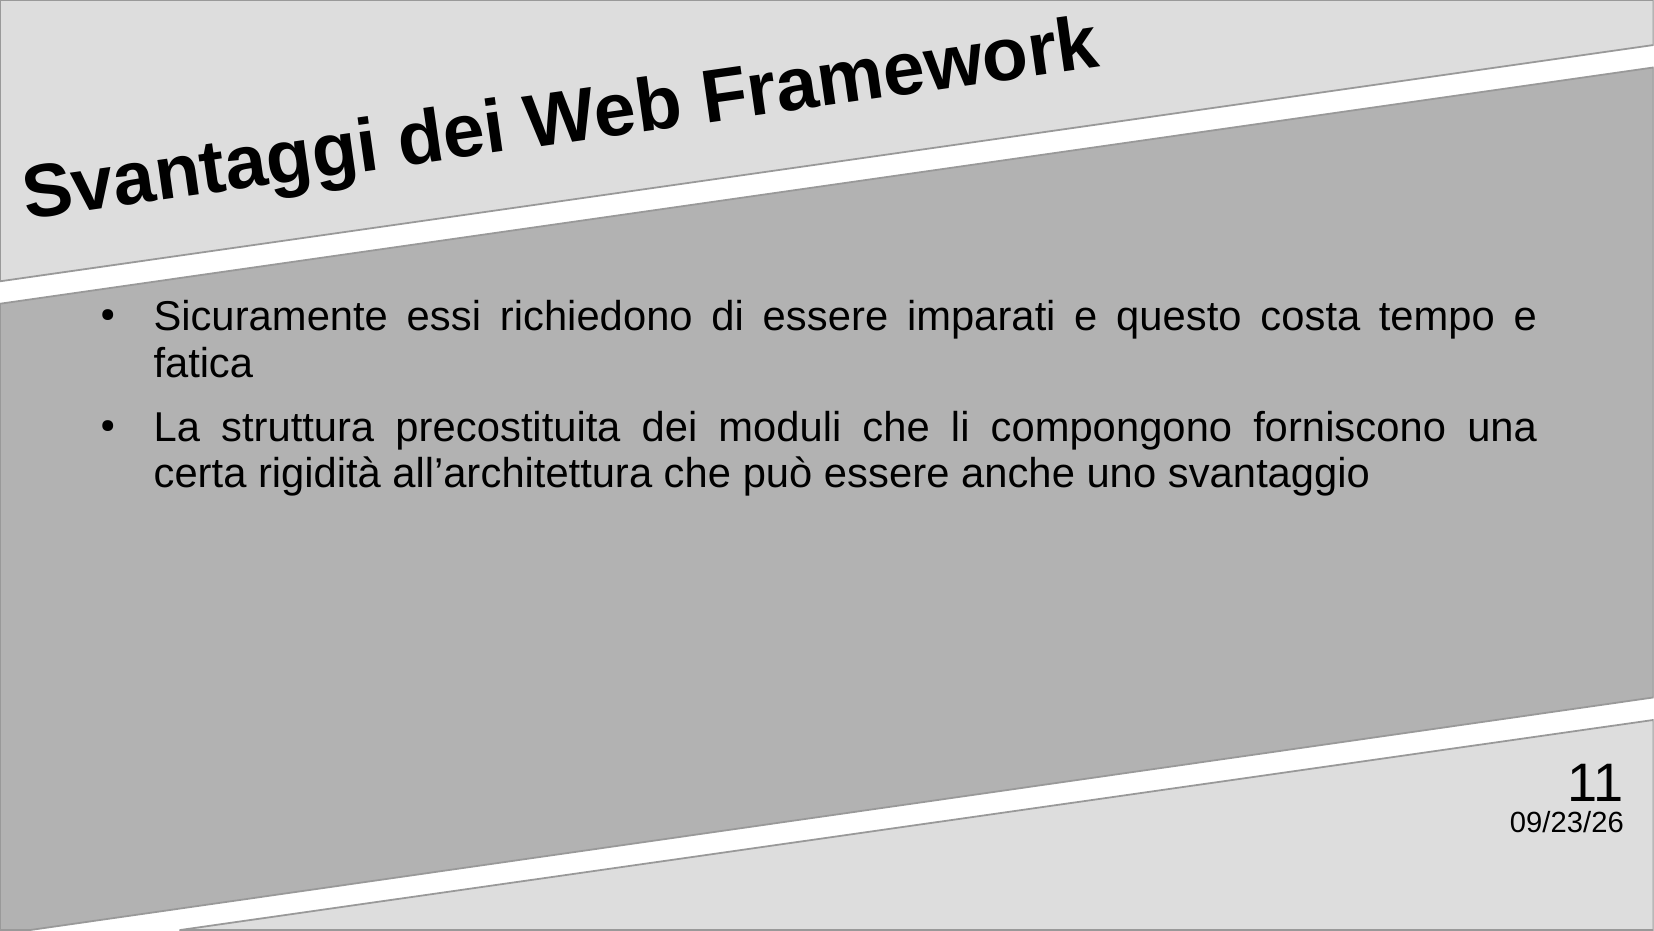

# Svantaggi dei Web Framework
Sicuramente essi richiedono di essere imparati e questo costa tempo e fatica
La struttura precostituita dei moduli che li compongono forniscono una certa rigidità all’architettura che può essere anche uno svantaggio
11